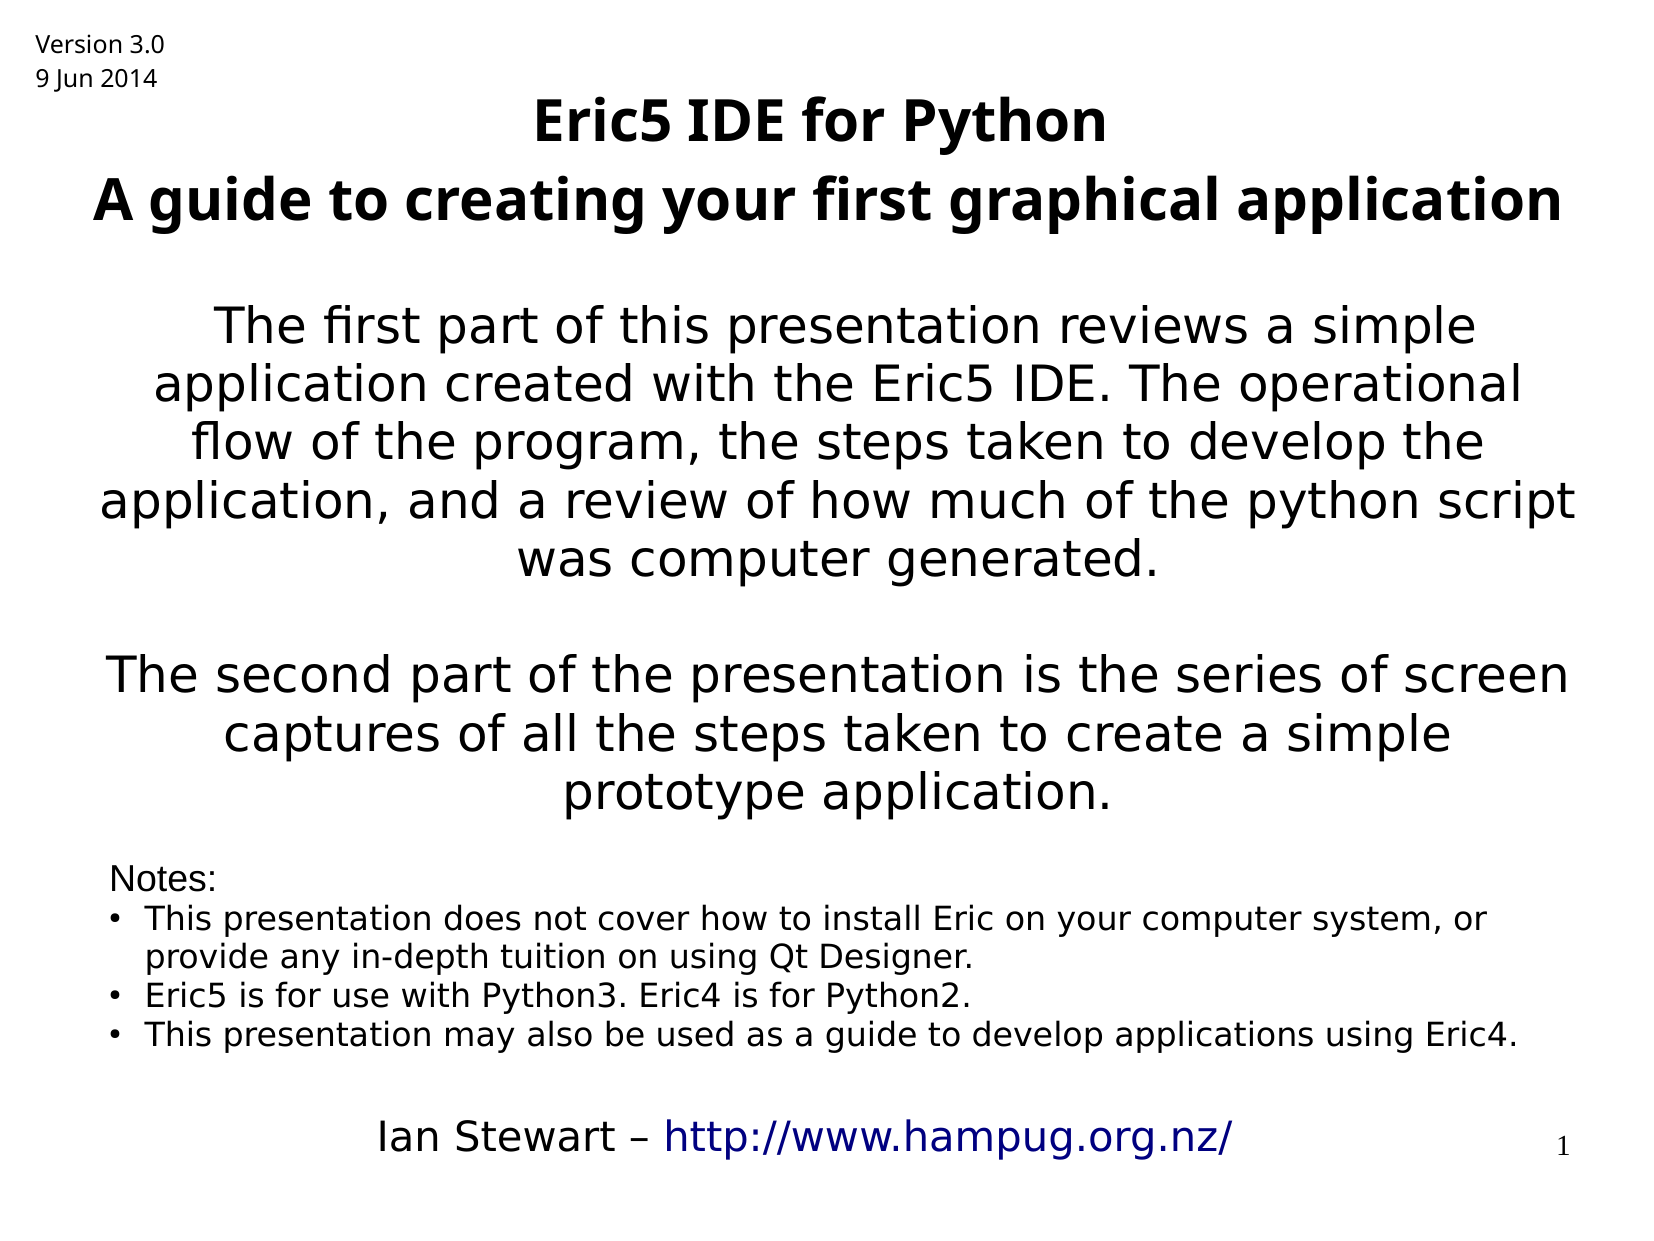

Version 3.0
9 Jun 2014
# Eric5 IDE for Python A guide to creating your first graphical application
 The first part of this presentation reviews a simple application created with the Eric5 IDE. The operational flow of the program, the steps taken to develop the application, and a review of how much of the python script was computer generated.
The second part of the presentation is the series of screen captures of all the steps taken to create a simple prototype application.
Notes:
This presentation does not cover how to install Eric on your computer system, or provide any in-depth tuition on using Qt Designer.
Eric5 is for use with Python3. Eric4 is for Python2.
This presentation may also be used as a guide to develop applications using Eric4.
 Ian Stewart – http://www.hampug.org.nz/
1